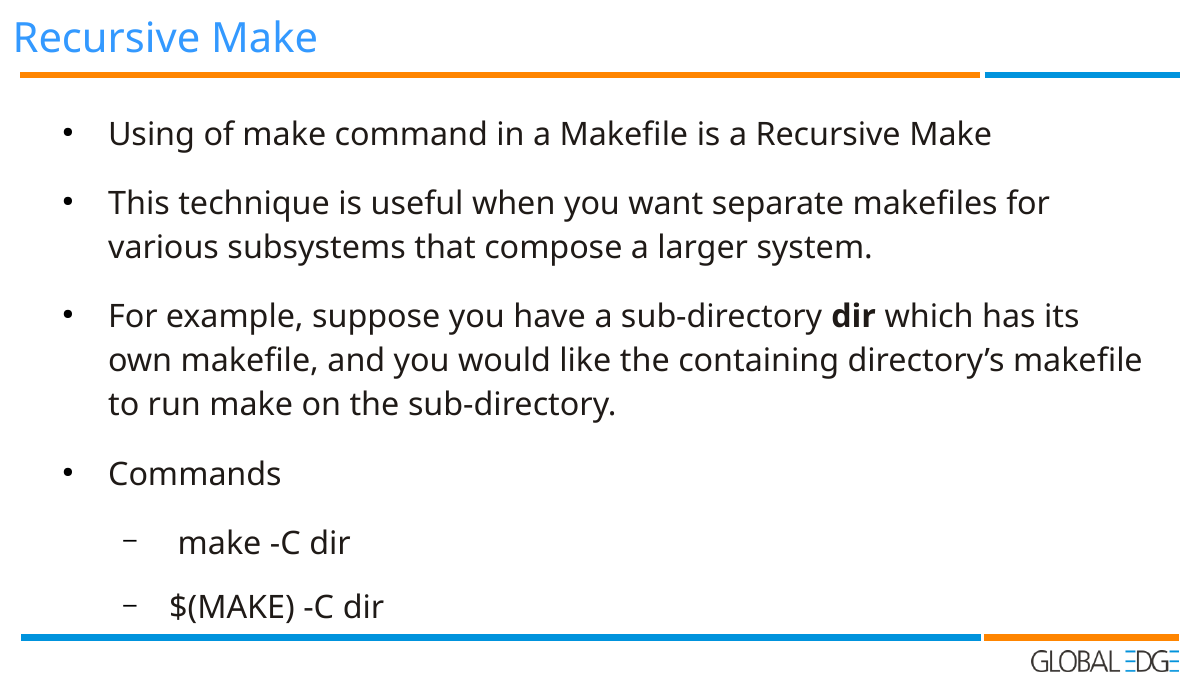

# Recursive Make
Using of make command in a Makefile is a Recursive Make
This technique is useful when you want separate makefiles for various subsystems that compose a larger system.
For example, suppose you have a sub-directory dir which has its own makefile, and you would like the containing directory’s makefile to run make on the sub-directory.
Commands
 make -C dir
$(MAKE) -C dir